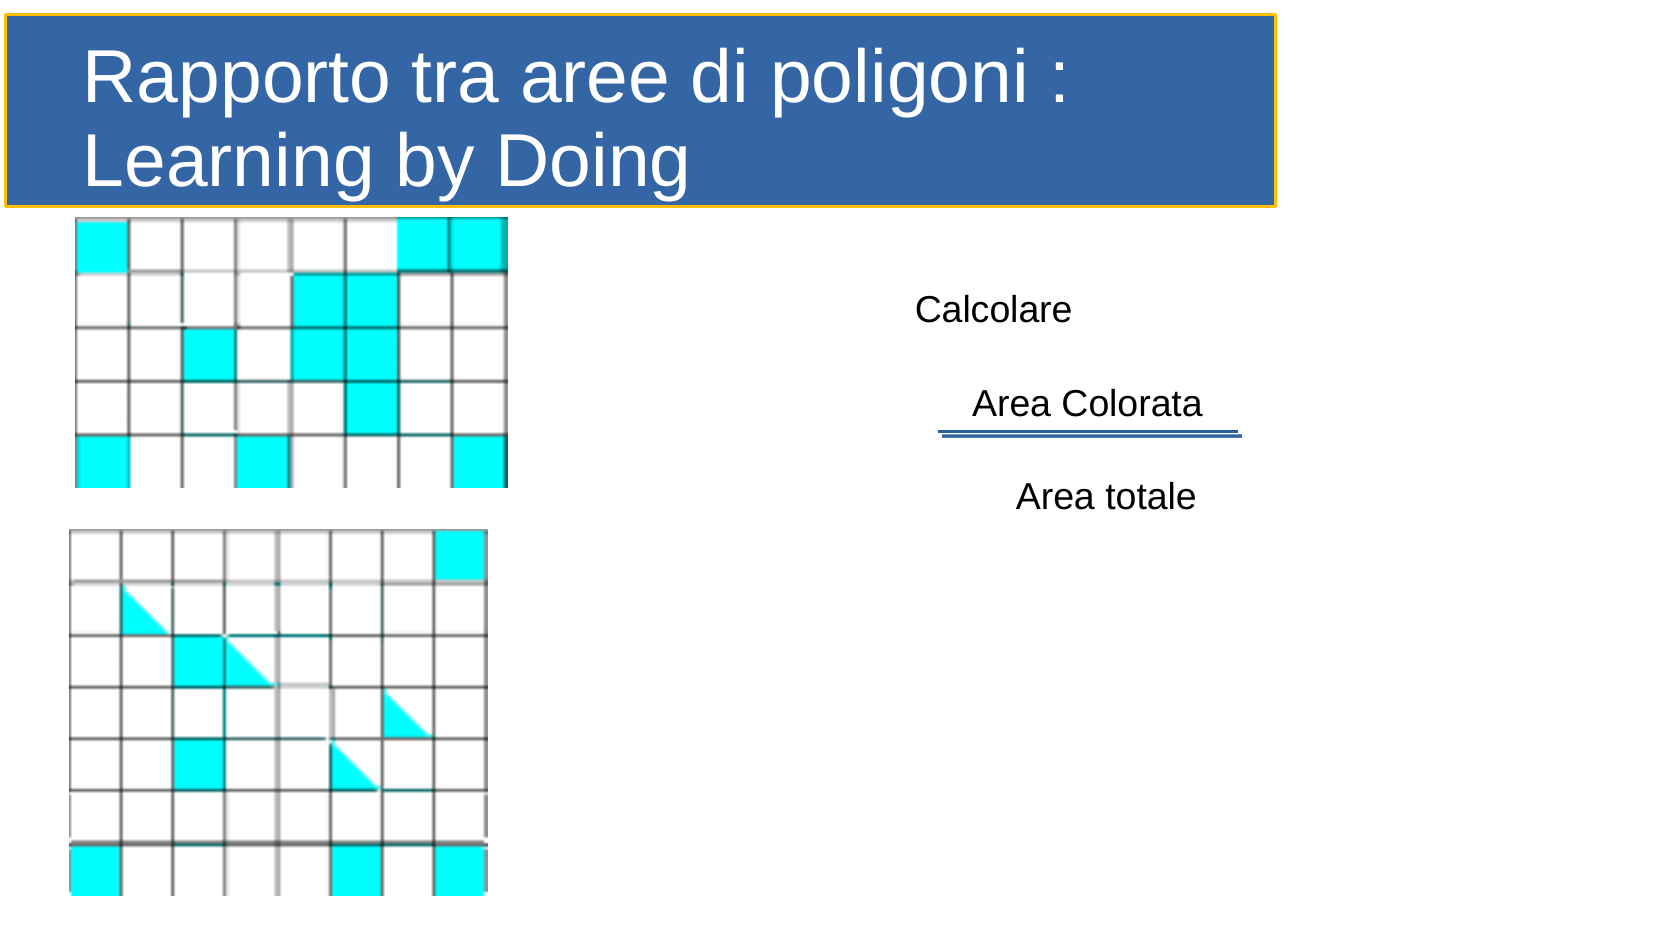

# Rapporto tra aree di poligoni : Learning by Doing
Calcolare
Area Colorata
Area totale